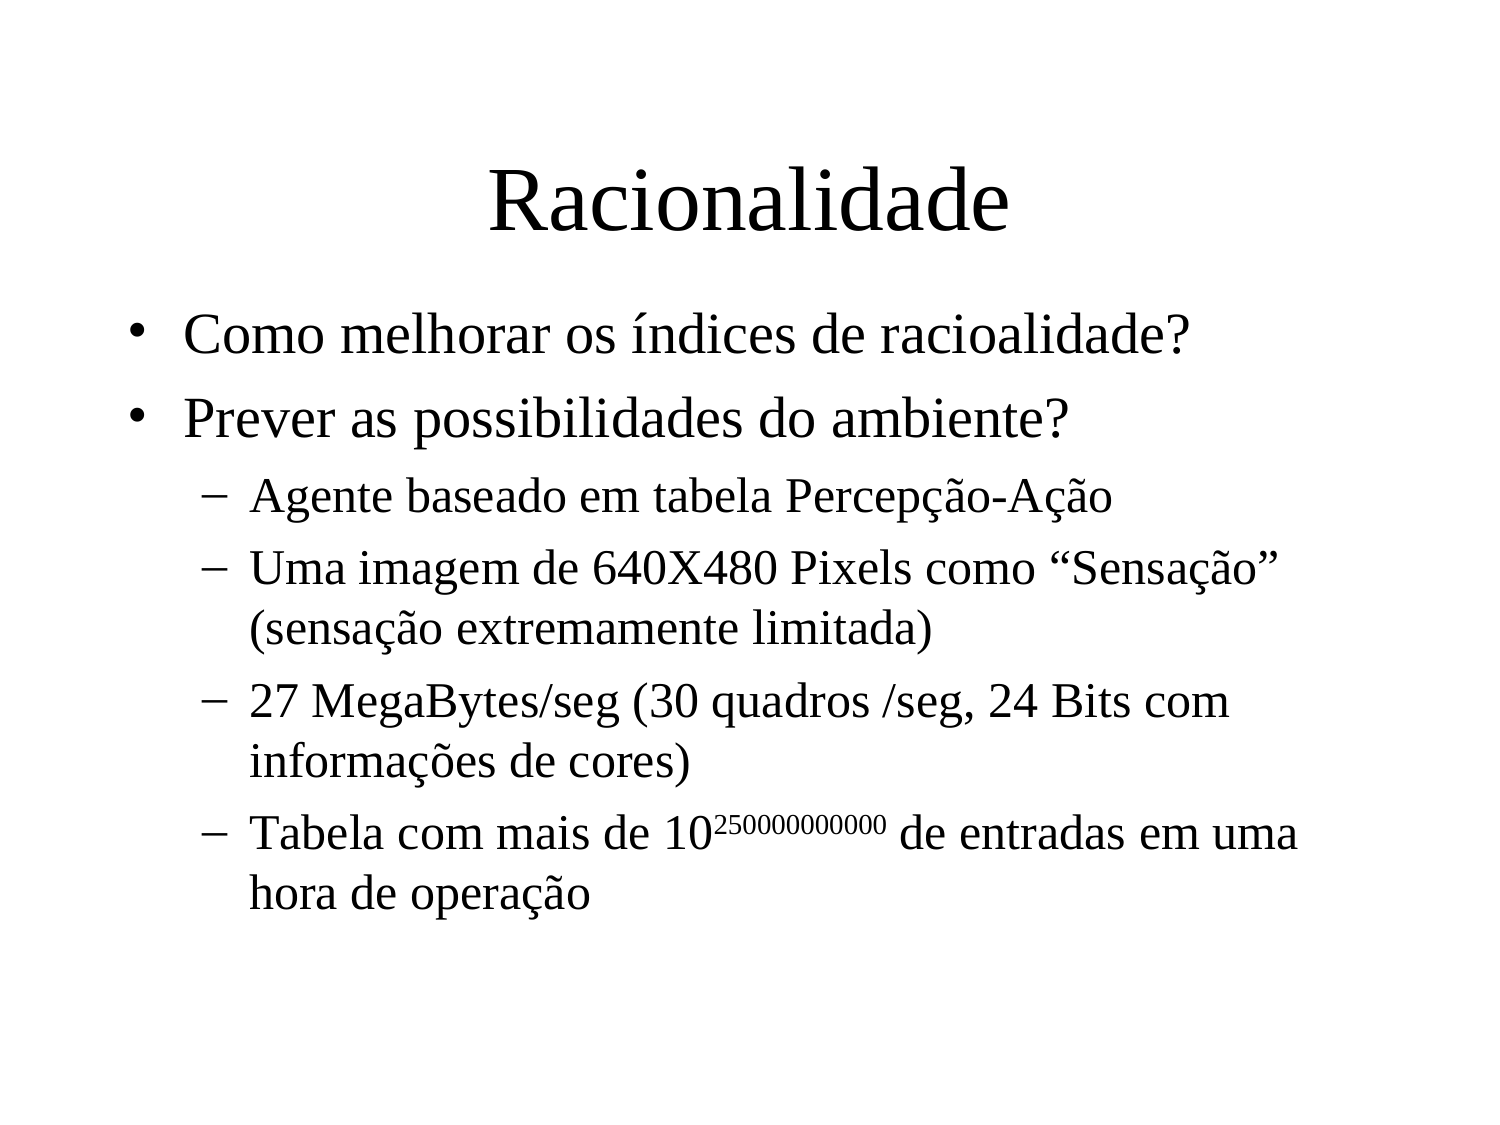

# Racionalidade
Como melhorar os índices de racioalidade?
Prever as possibilidades do ambiente?
Agente baseado em tabela Percepção-Ação
Uma imagem de 640X480 Pixels como “Sensação” (sensação extremamente limitada)
27 MegaBytes/seg (30 quadros /seg, 24 Bits com informações de cores)
Tabela com mais de 10250000000000 de entradas em uma hora de operação